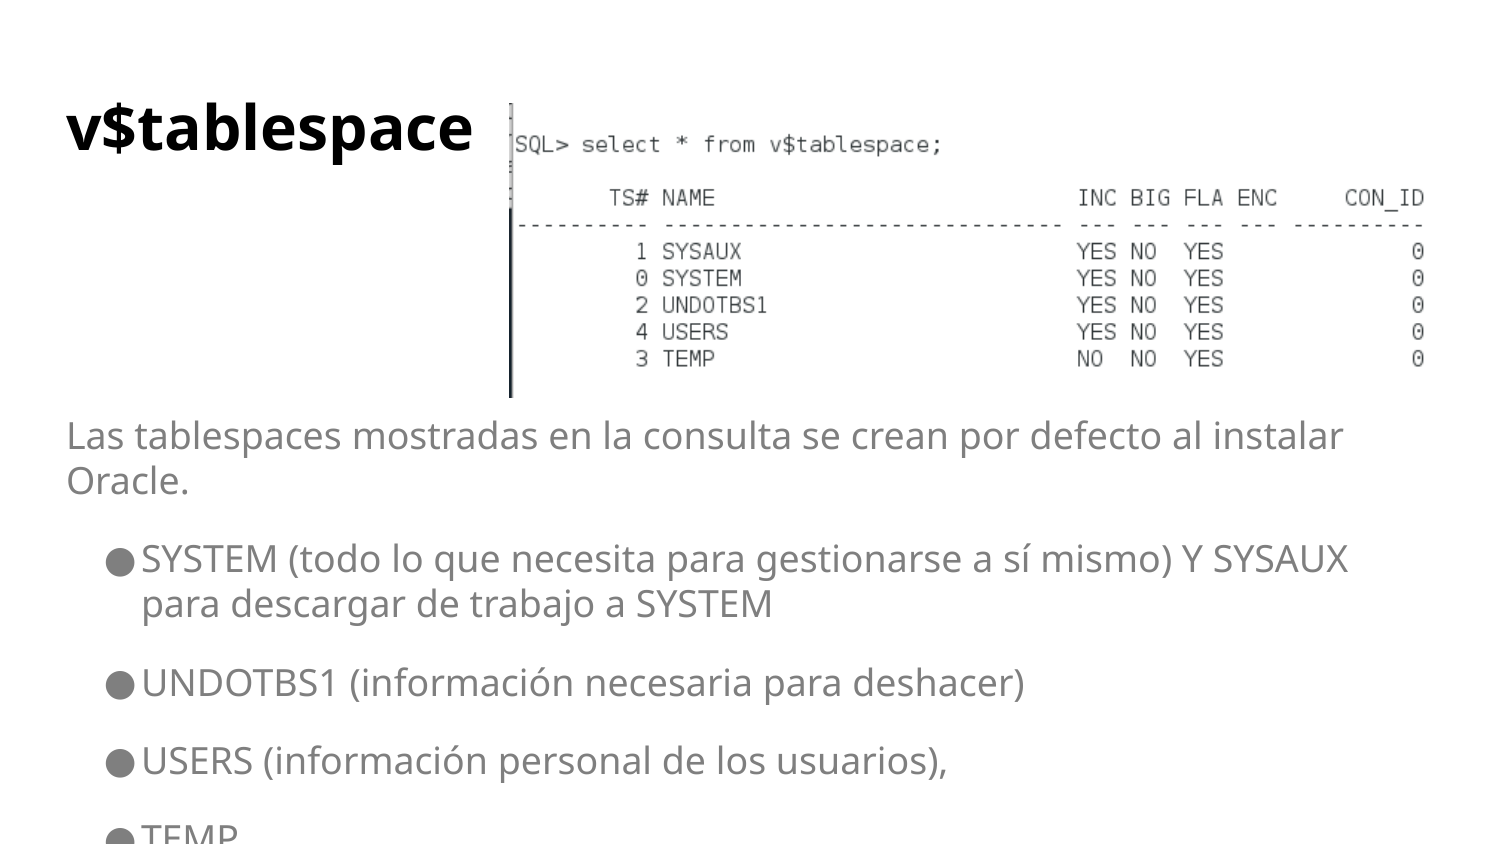

# v$tablespace
Las tablespaces mostradas en la consulta se crean por defecto al instalar Oracle.
SYSTEM (todo lo que necesita para gestionarse a sí mismo) Y SYSAUX para descargar de trabajo a SYSTEM
UNDOTBS1 (información necesaria para deshacer)
USERS (información personal de los usuarios),
TEMP